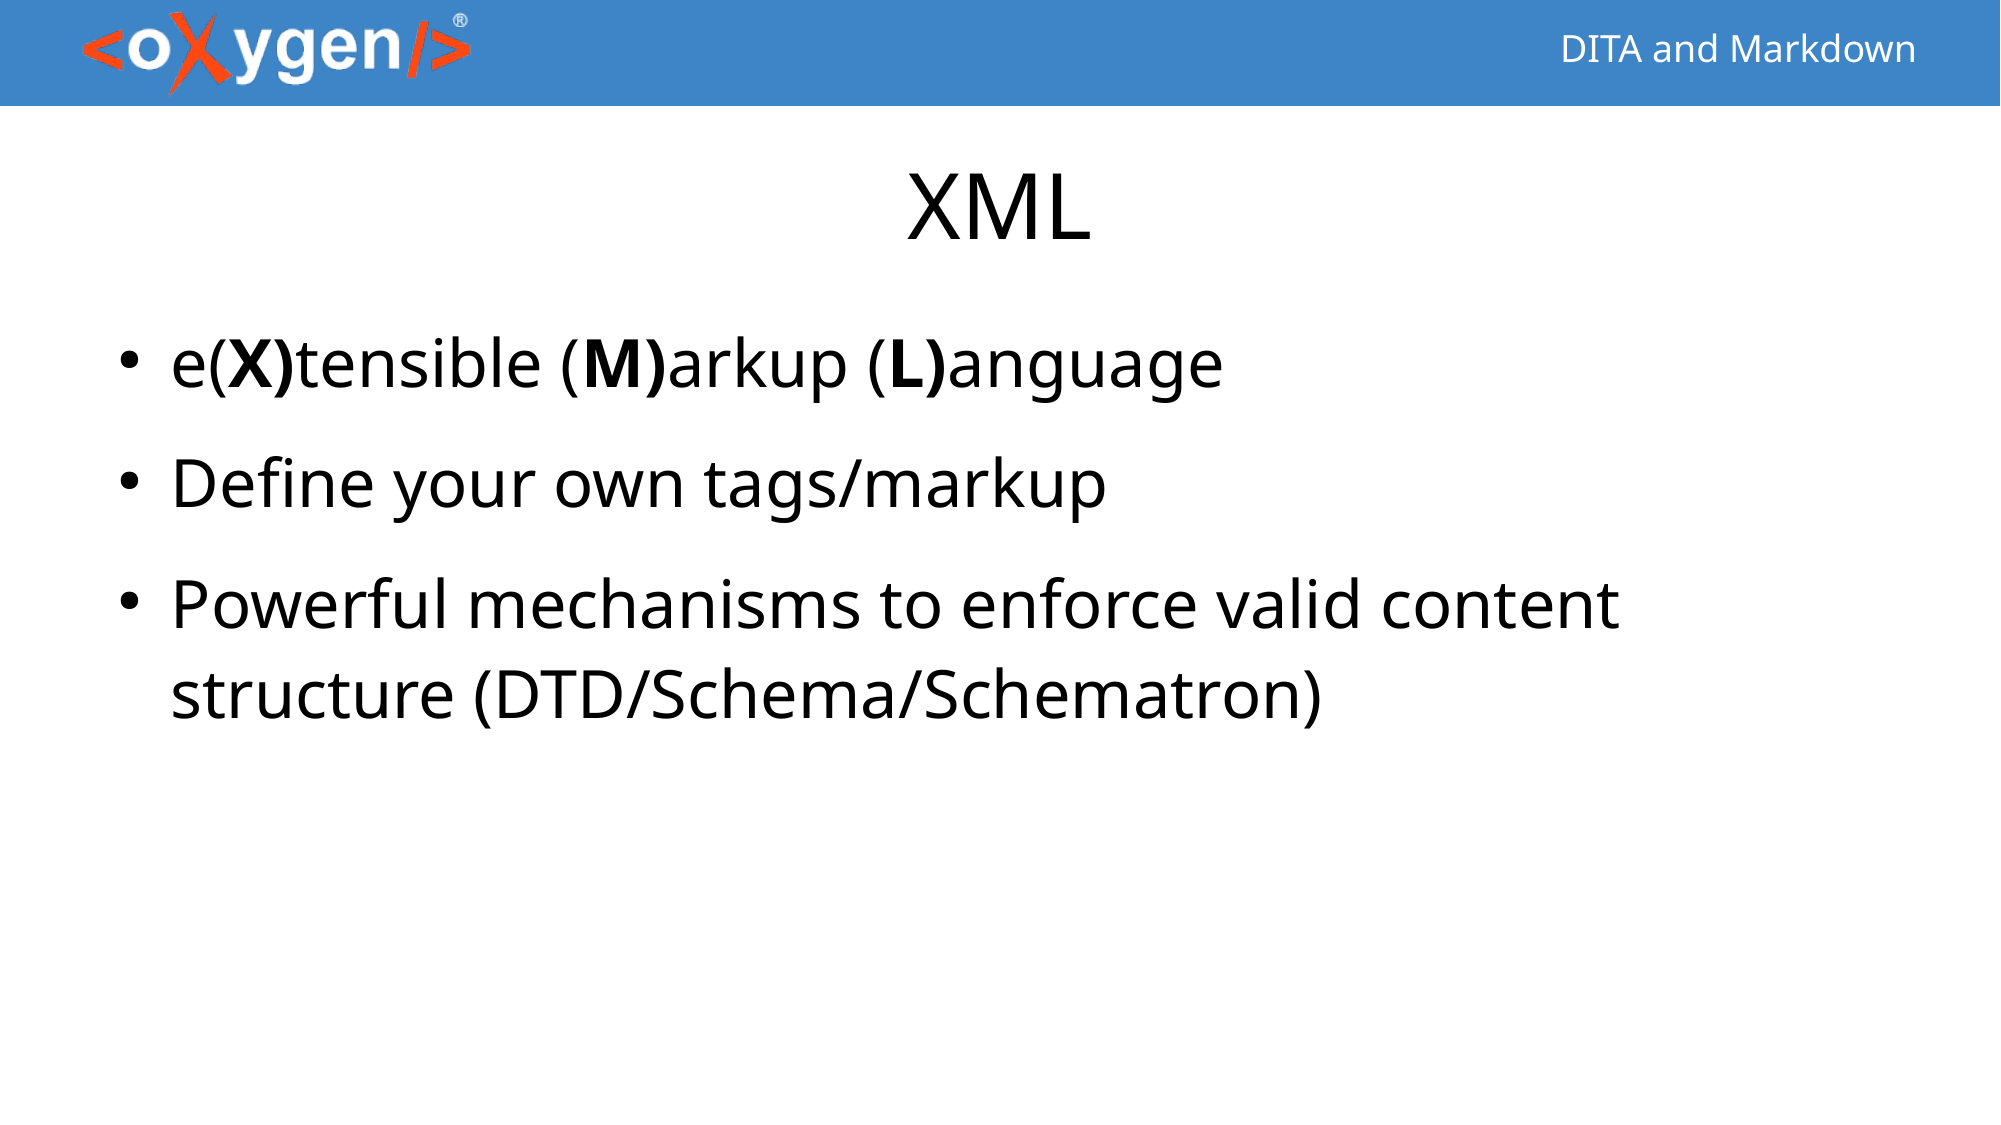

# XML
e(X)tensible (M)arkup (L)anguage
Define your own tags/markup
Powerful mechanisms to enforce valid content structure (DTD/Schema/Schematron)